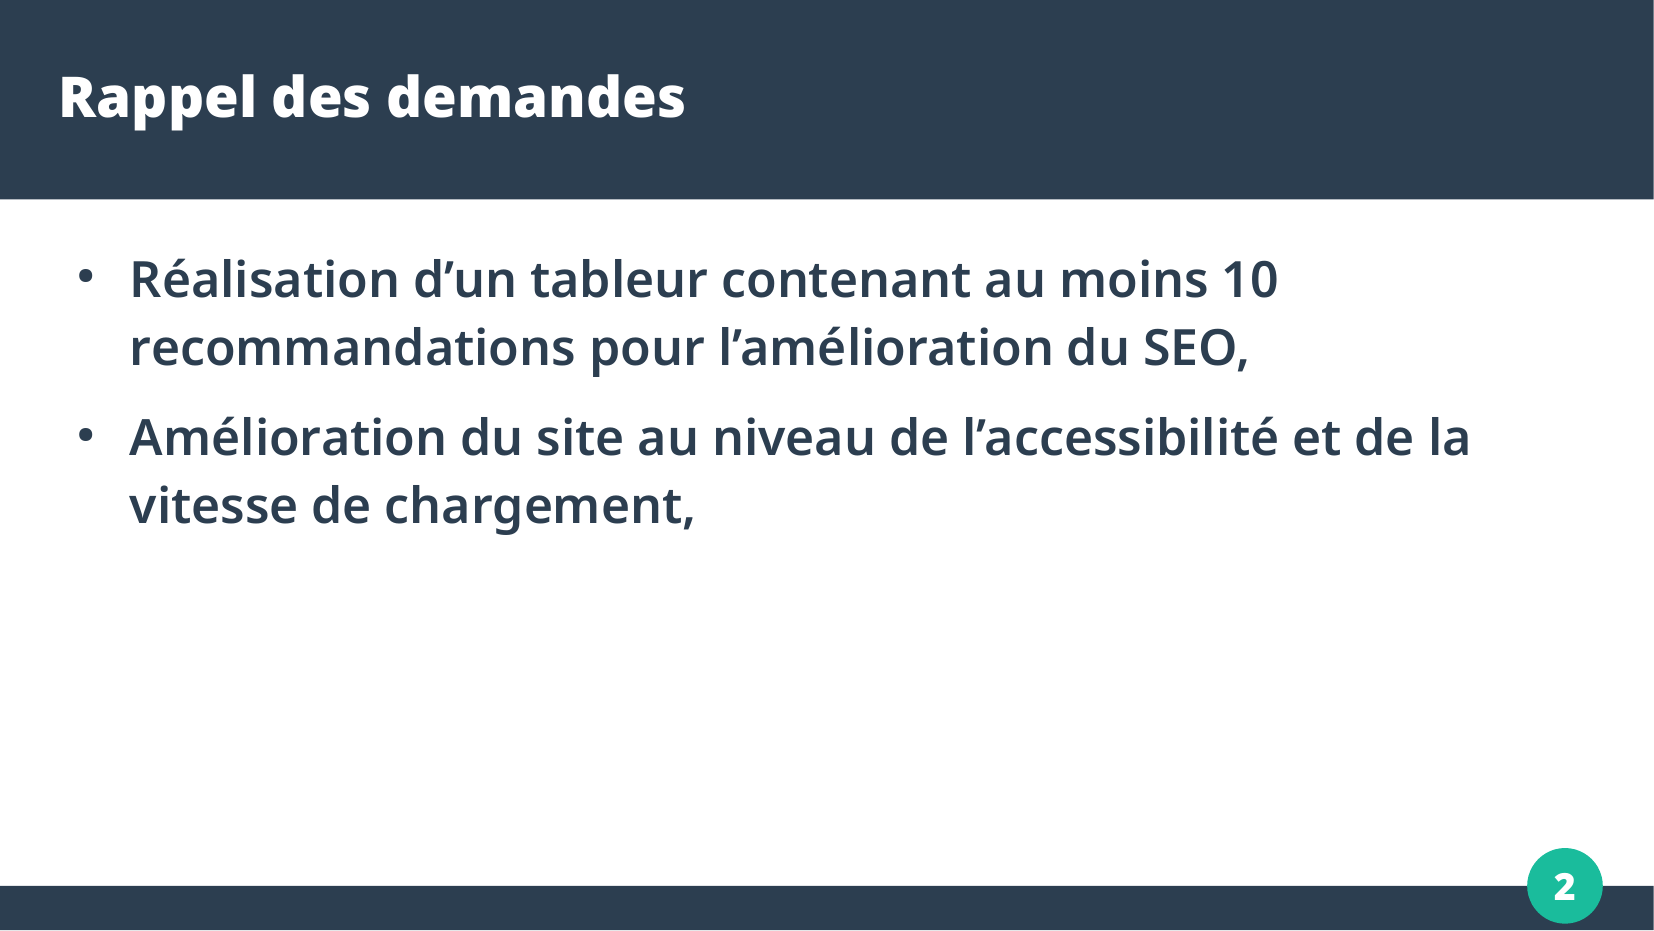

# Rappel des demandes
Réalisation d’un tableur contenant au moins 10 recommandations pour l’amélioration du SEO,
Amélioration du site au niveau de l’accessibilité et de la vitesse de chargement,